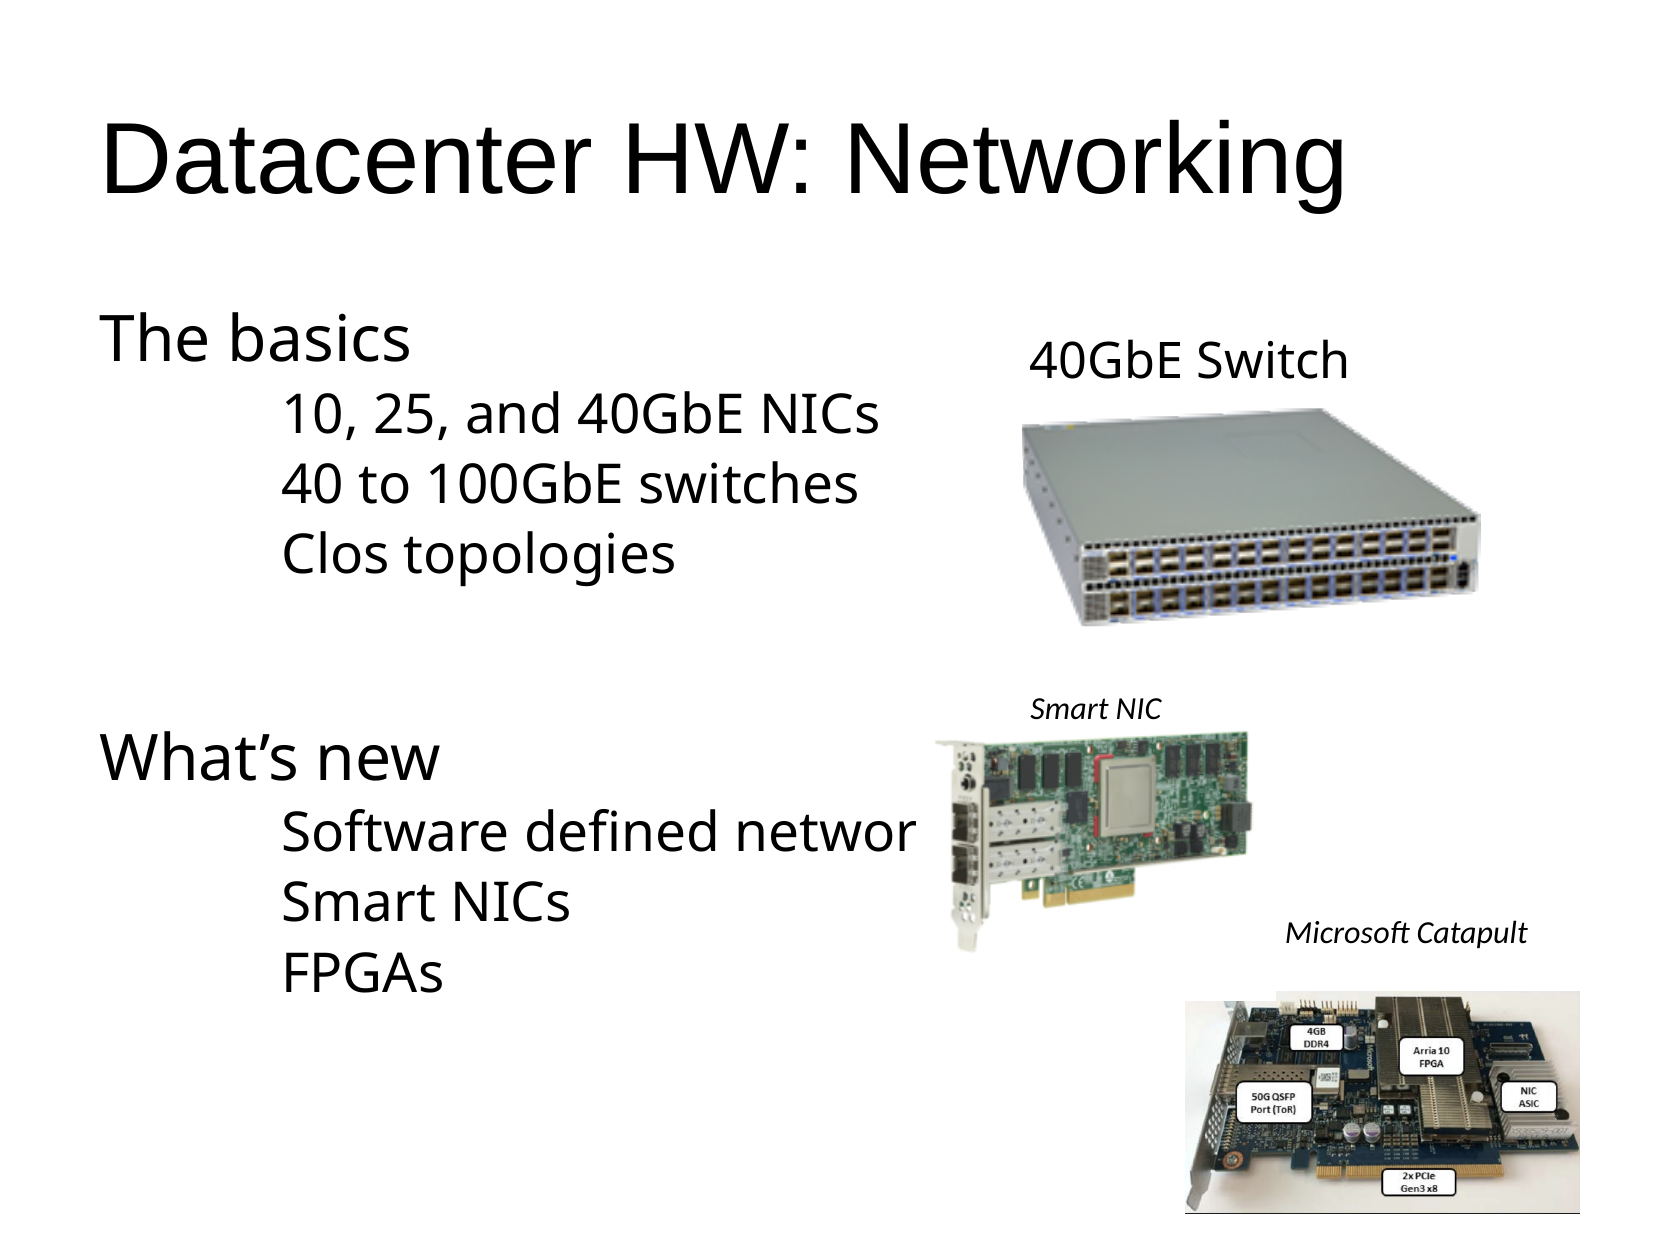

# Datacenter HW: Networking
The basics
10, 25, and 40GbE NICs
40 to 100GbE switches
Clos topologies
What’s new
Software defined networking
Smart NICs
FPGAs
40GbE Switch
Smart NIC
Microsoft Catapult